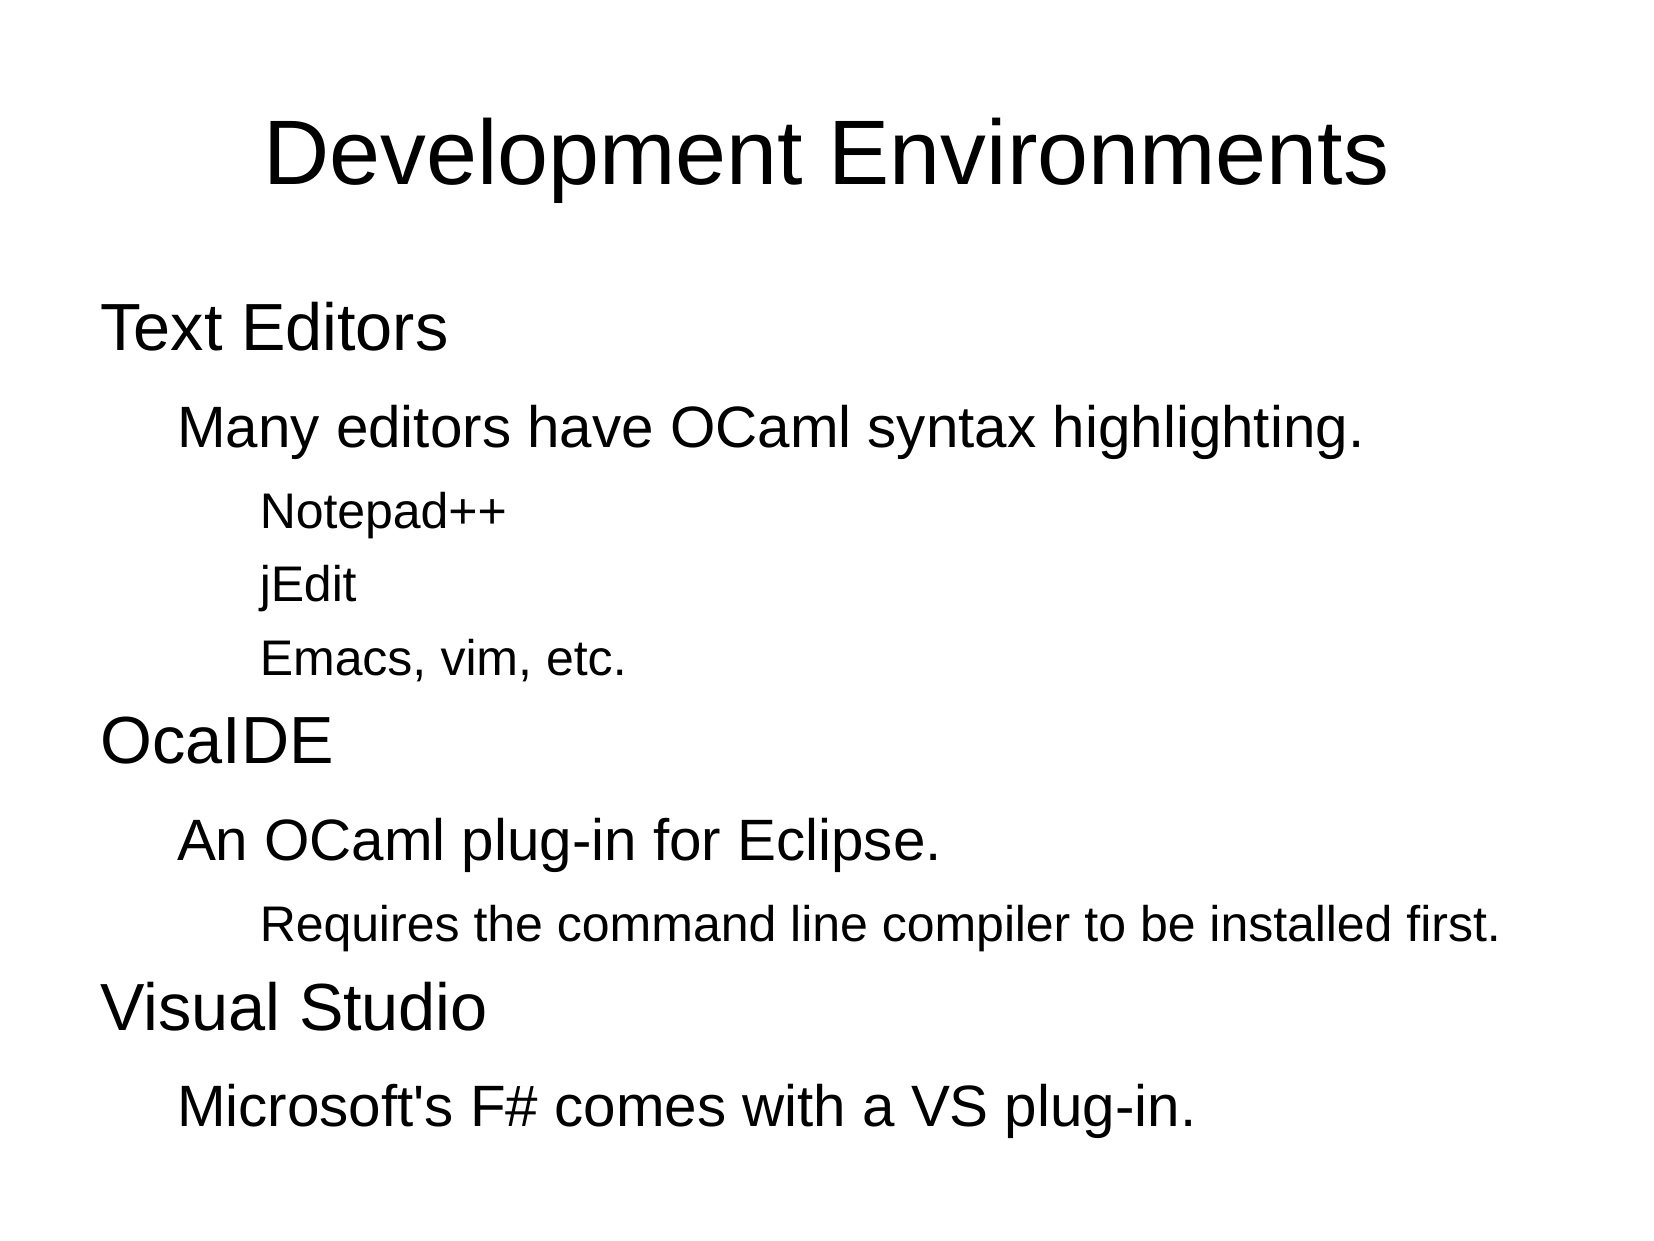

# Development Environments
Text Editors
Many editors have OCaml syntax highlighting.
Notepad++
jEdit
Emacs, vim, etc.
OcaIDE
An OCaml plug-in for Eclipse.
Requires the command line compiler to be installed first.
Visual Studio
Microsoft's F# comes with a VS plug-in.